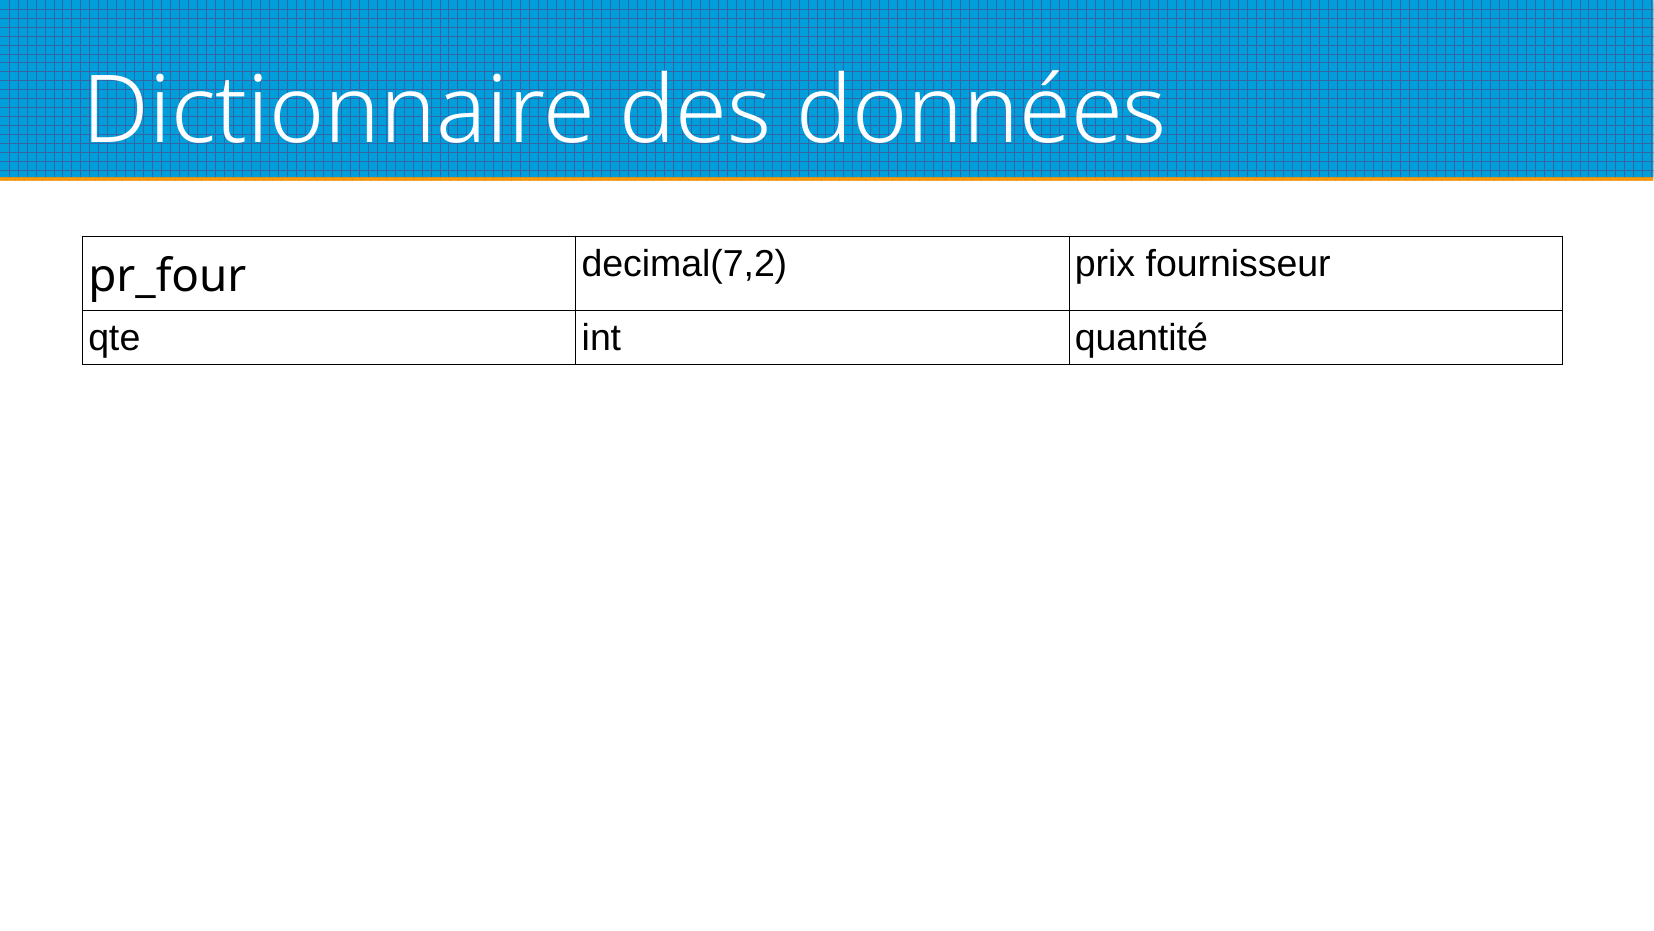

# Dictionnaire des données
| pr\_four | decimal(7,2) | prix fournisseur |
| --- | --- | --- |
| qte | int | quantité |